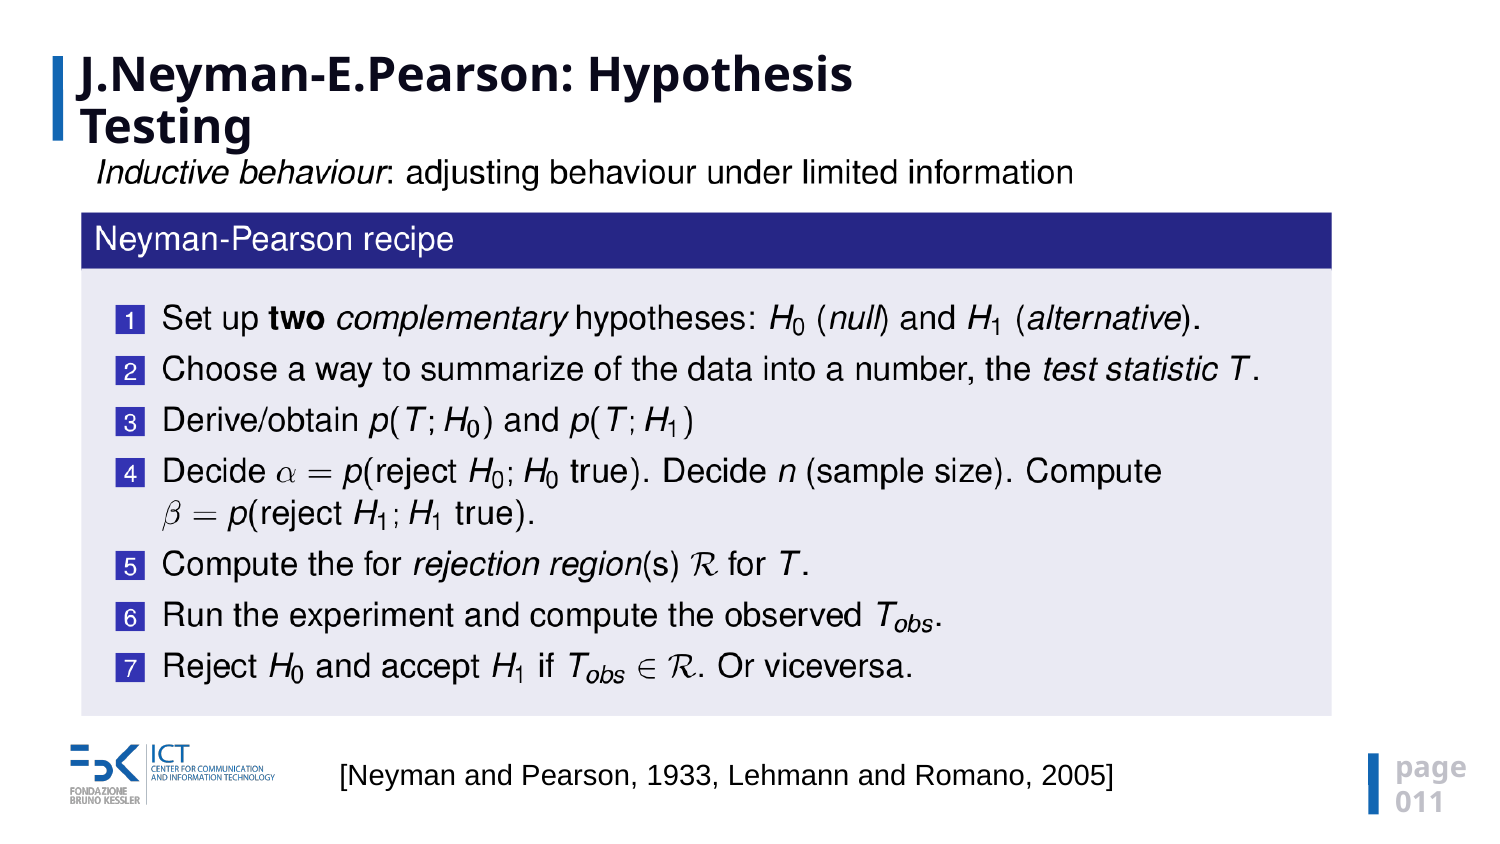

# J.Neyman-E.Pearson: Hypothesis Testing
[Neyman and Pearson, 1933, Lehmann and Romano, 2005]
page